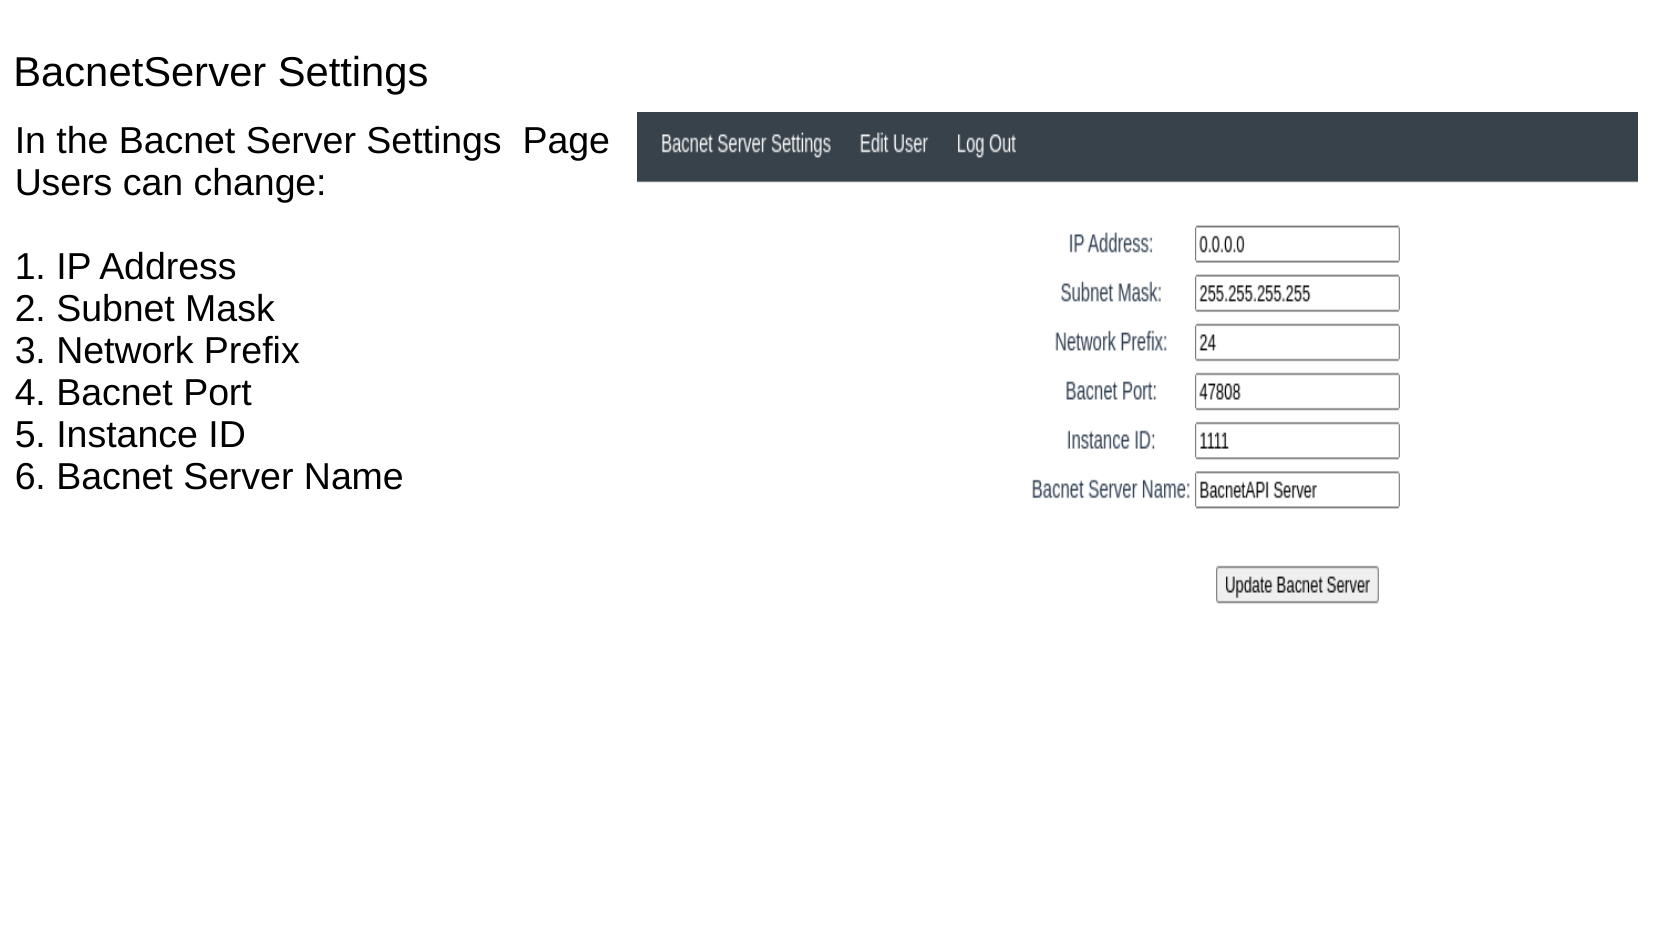

# BacnetServer Settings
In the Bacnet Server Settings Page
Users can change:
1. IP Address
2. Subnet Mask
3. Network Prefix
4. Bacnet Port
5. Instance ID
6. Bacnet Server Name